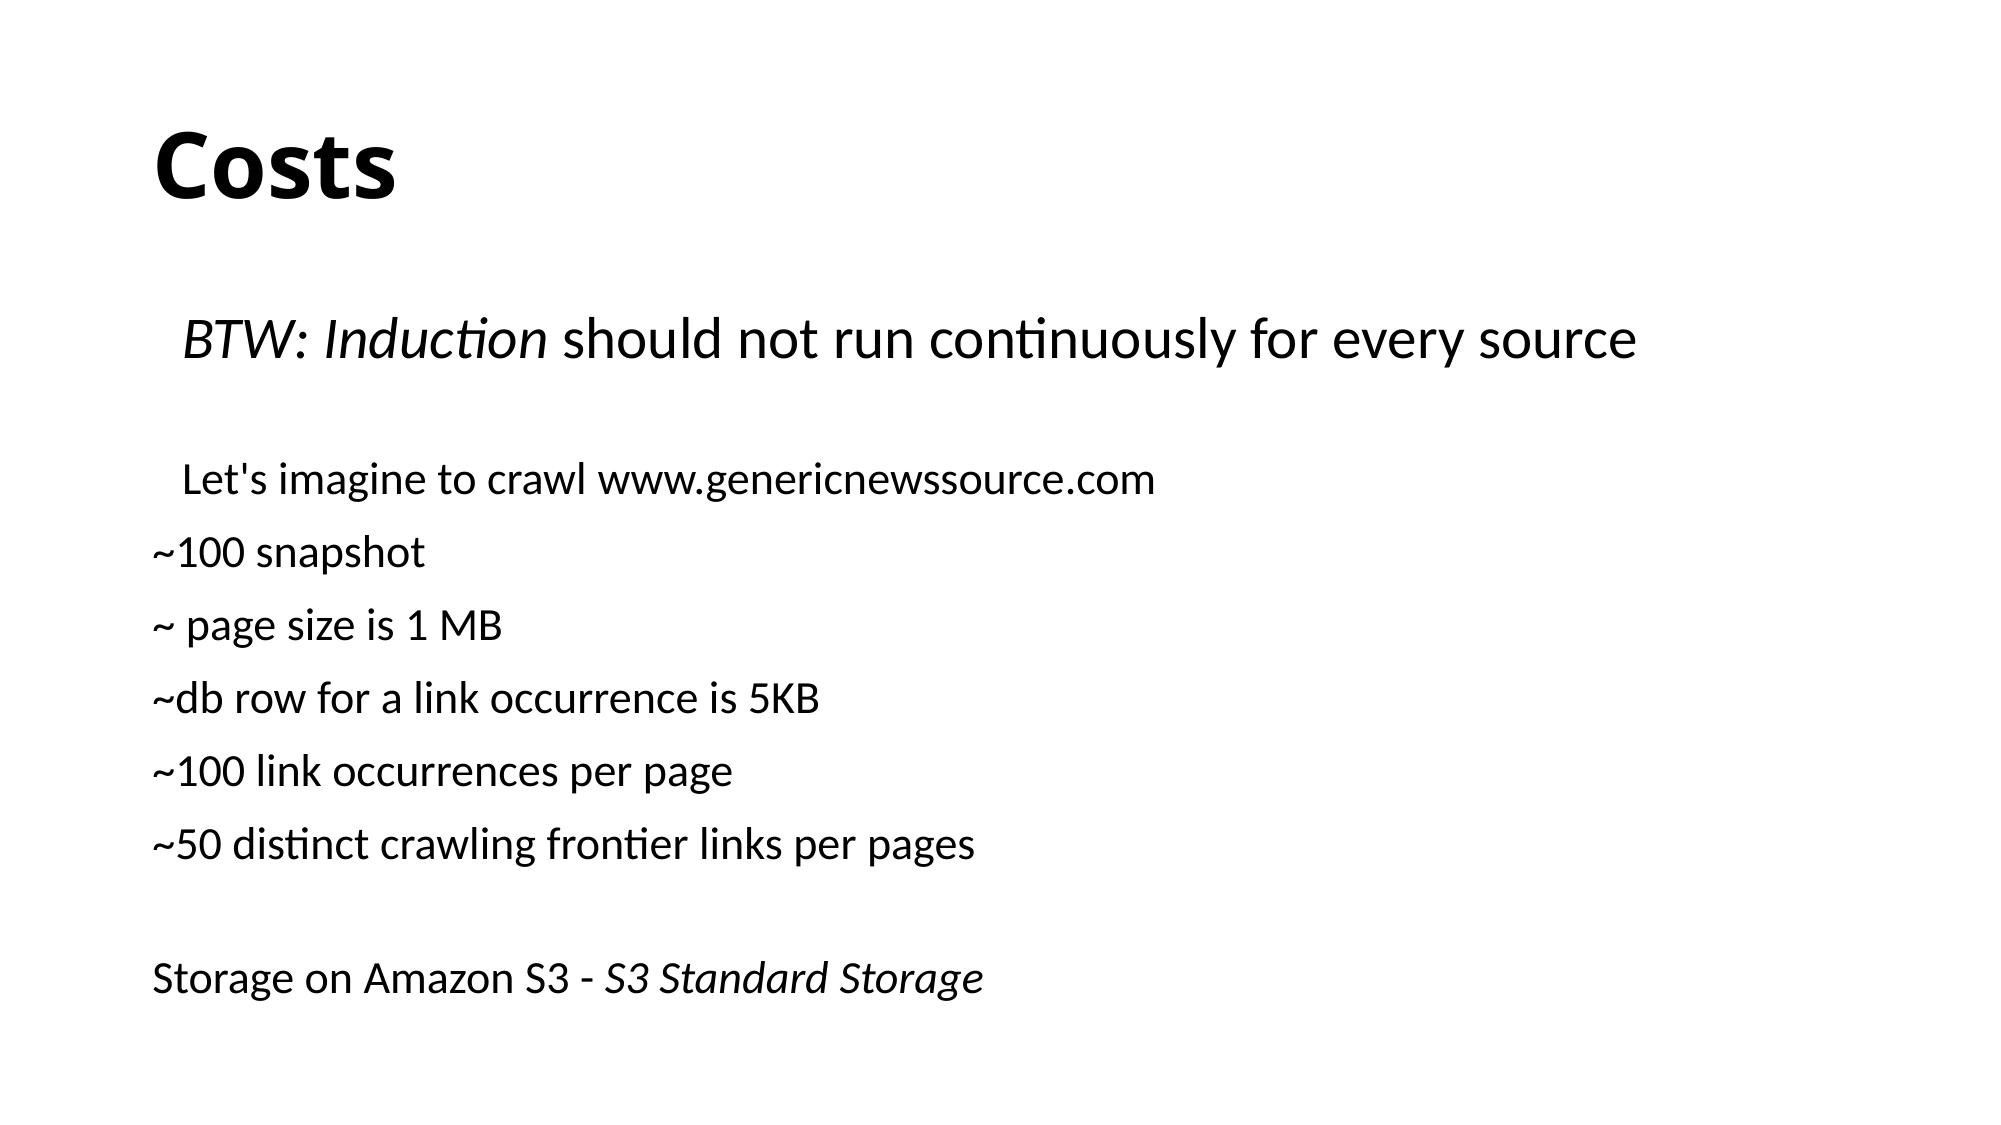

# Costs
BTW: Induction should not run continuously for every source
Let's imagine to crawl www.genericnewssource.com
~100 snapshot
~ page size is 1 MB
~db row for a link occurrence is 5KB
~100 link occurrences per page
~50 distinct crawling frontier links per pages
Storage on Amazon S3 - S3 Standard Storage